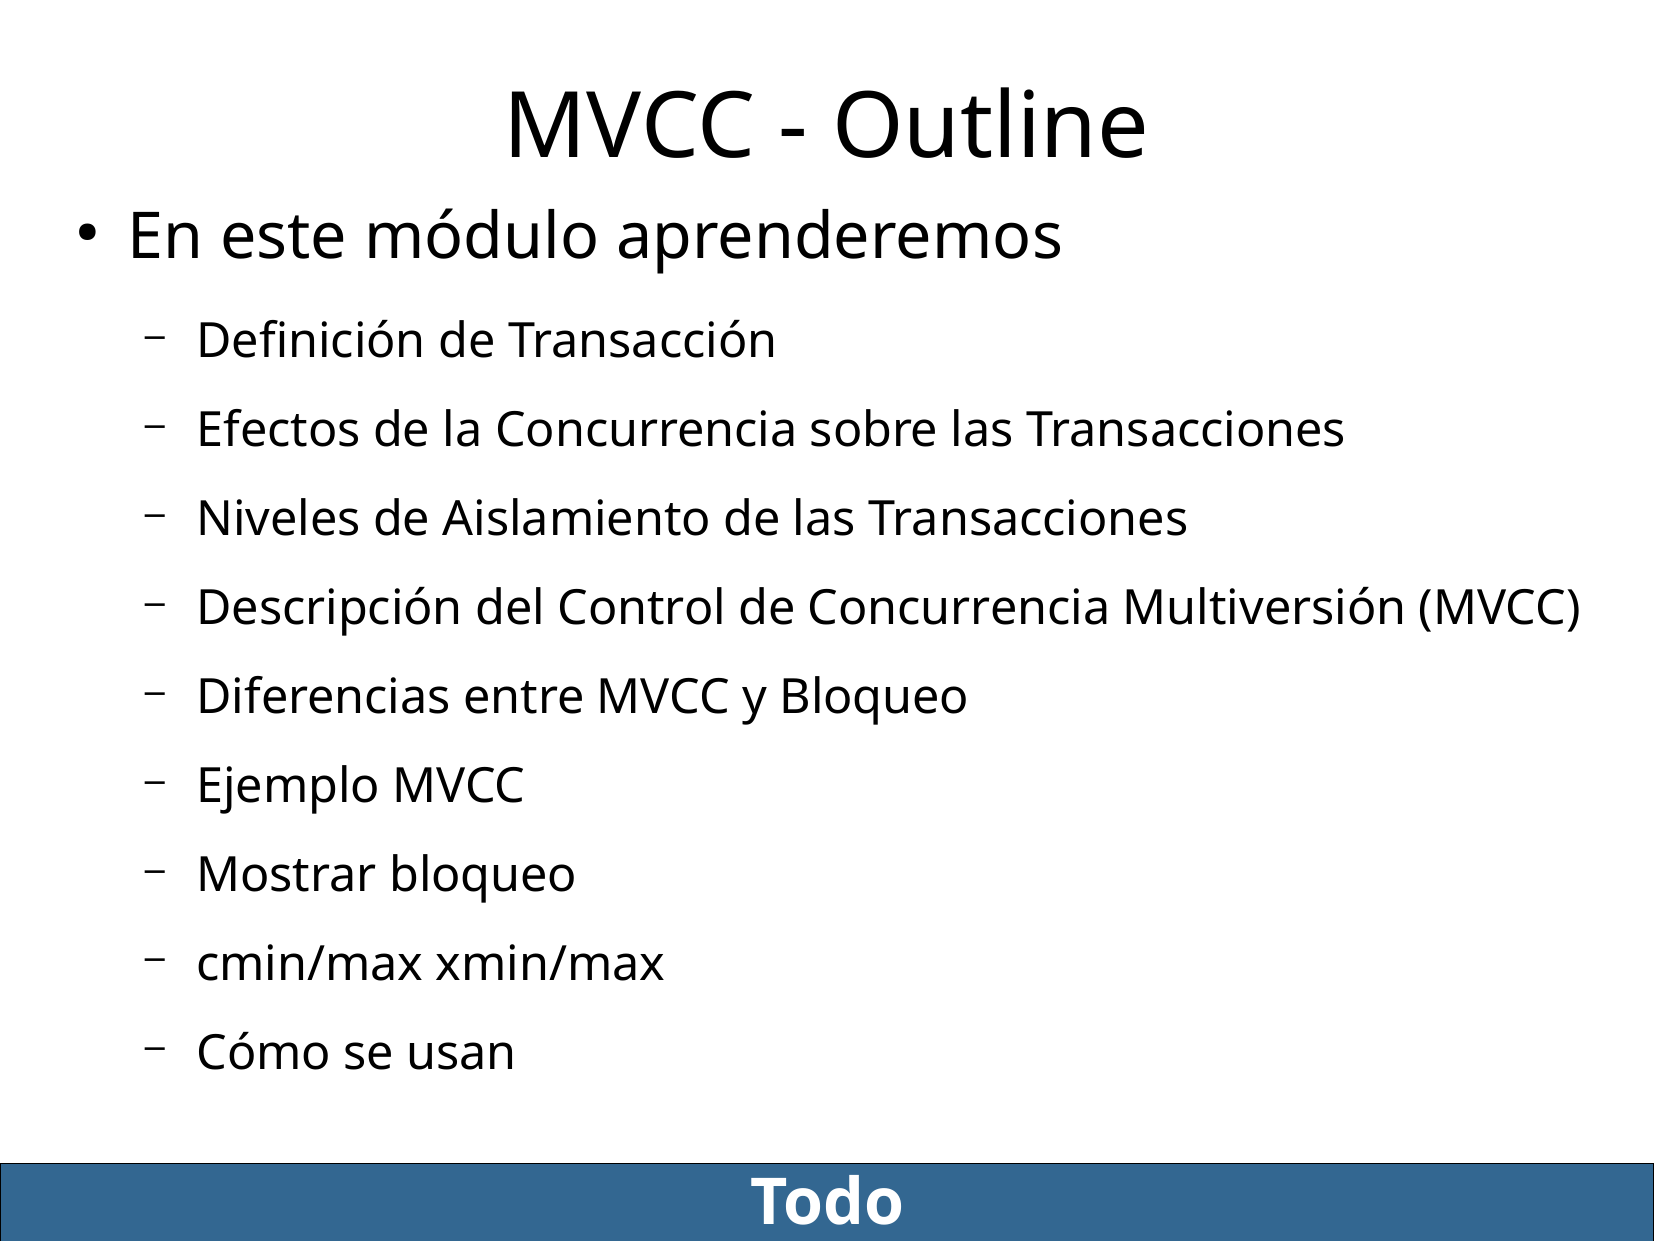

# MVCC - Outline
En este módulo aprenderemos
Definición de Transacción
Efectos de la Concurrencia sobre las Transacciones
Niveles de Aislamiento de las Transacciones
Descripción del Control de Concurrencia Multiversión (MVCC)
Diferencias entre MVCC y Bloqueo
Ejemplo MVCC
Mostrar bloqueo
cmin/max xmin/max
Cómo se usan